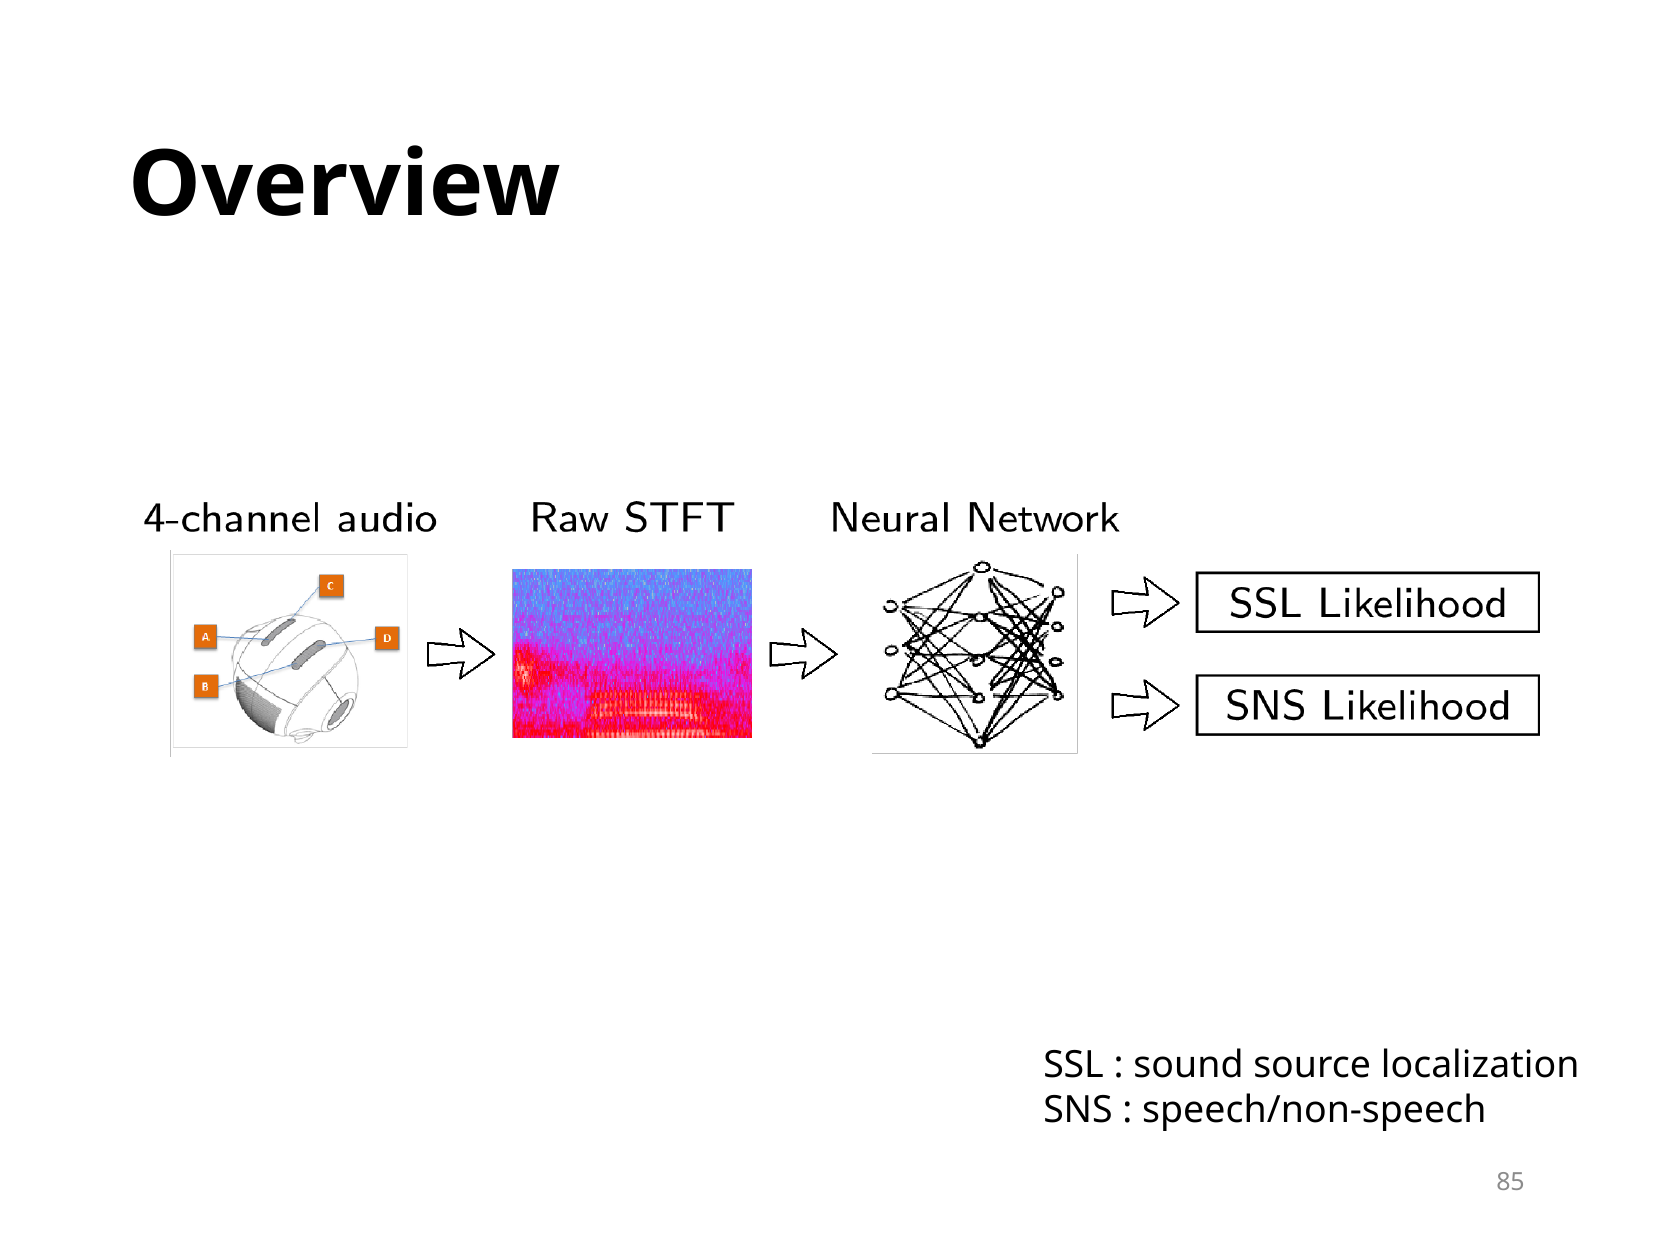

# Overview
SSL : sound source localization
SNS : speech/non-speech